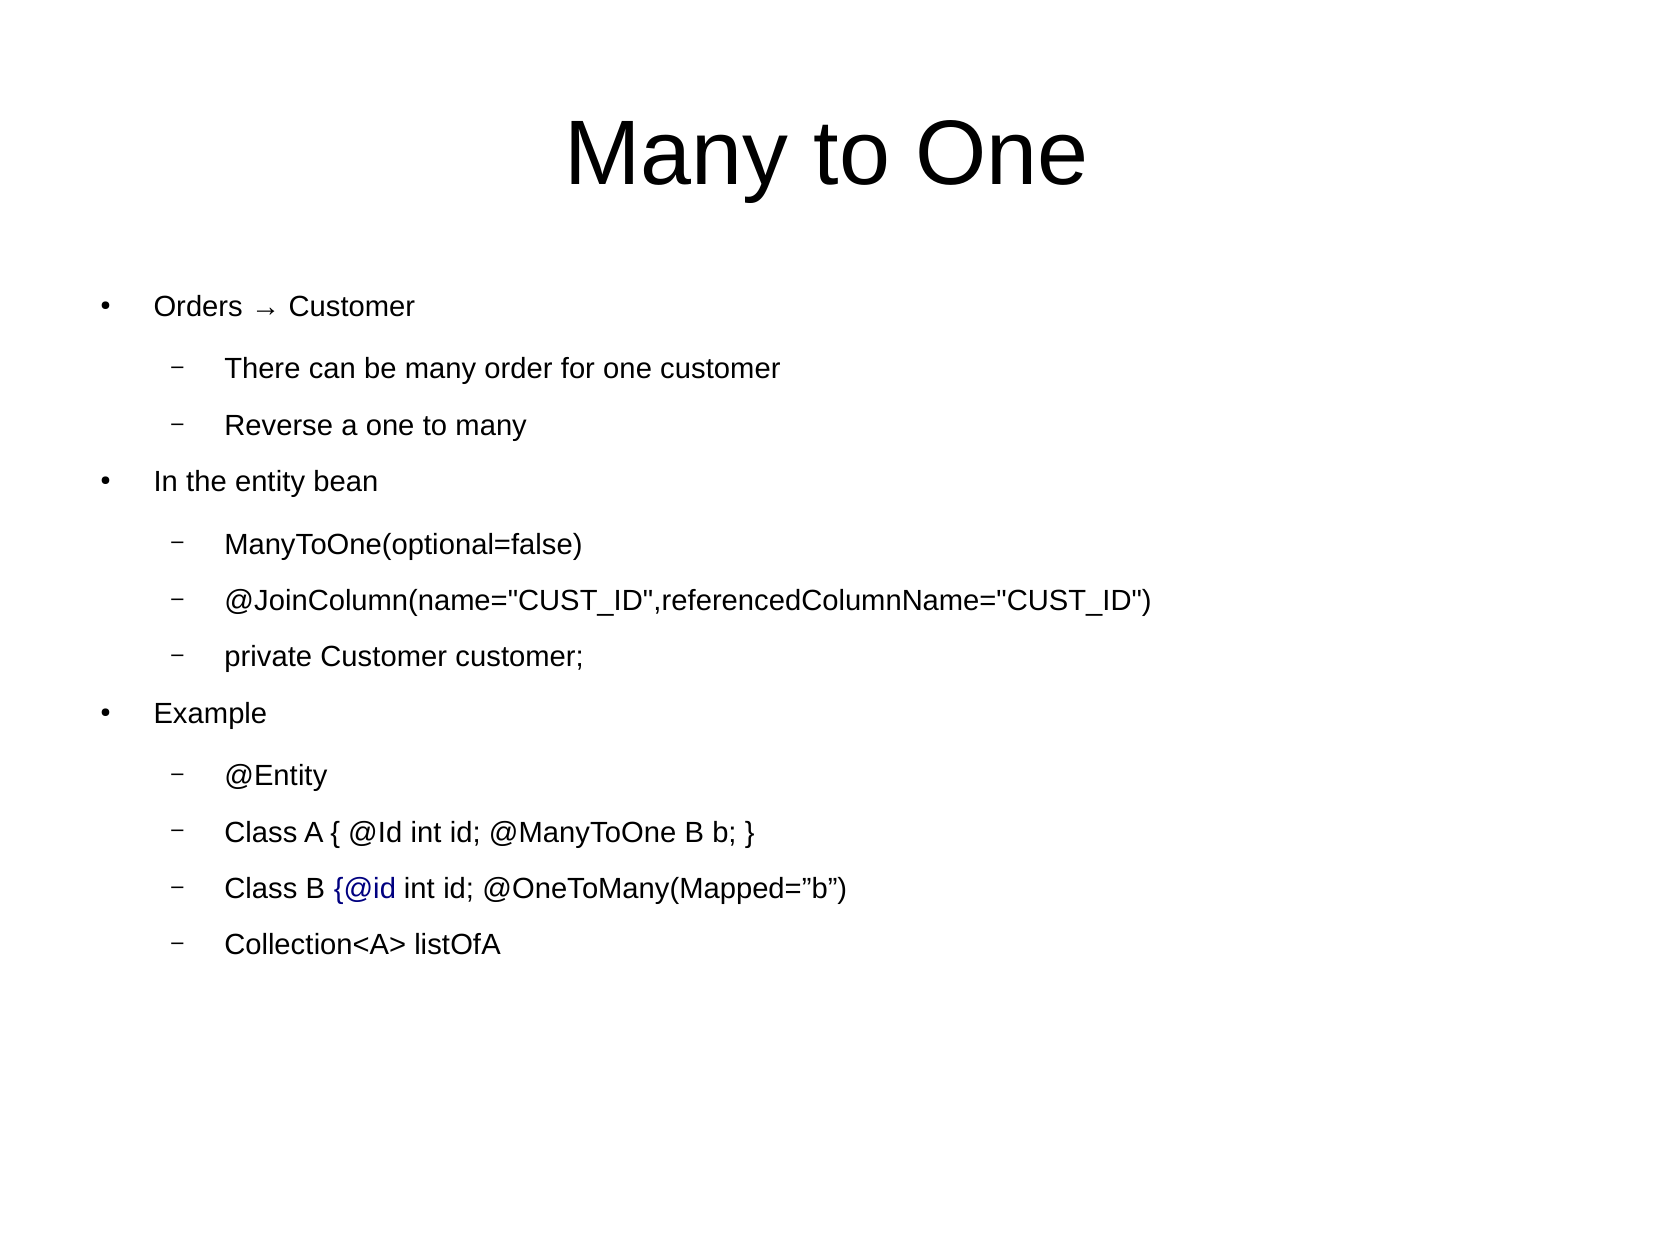

# Many to One
Orders → Customer
There can be many order for one customer
Reverse a one to many
In the entity bean
ManyToOne(optional=false)
@JoinColumn(name="CUST_ID",referencedColumnName="CUST_ID")
private Customer customer;
Example
@Entity
Class A { @Id int id; @ManyToOne B b; }
Class B {@id int id; @OneToMany(Mapped=”b”)
Collection<A> listOfA